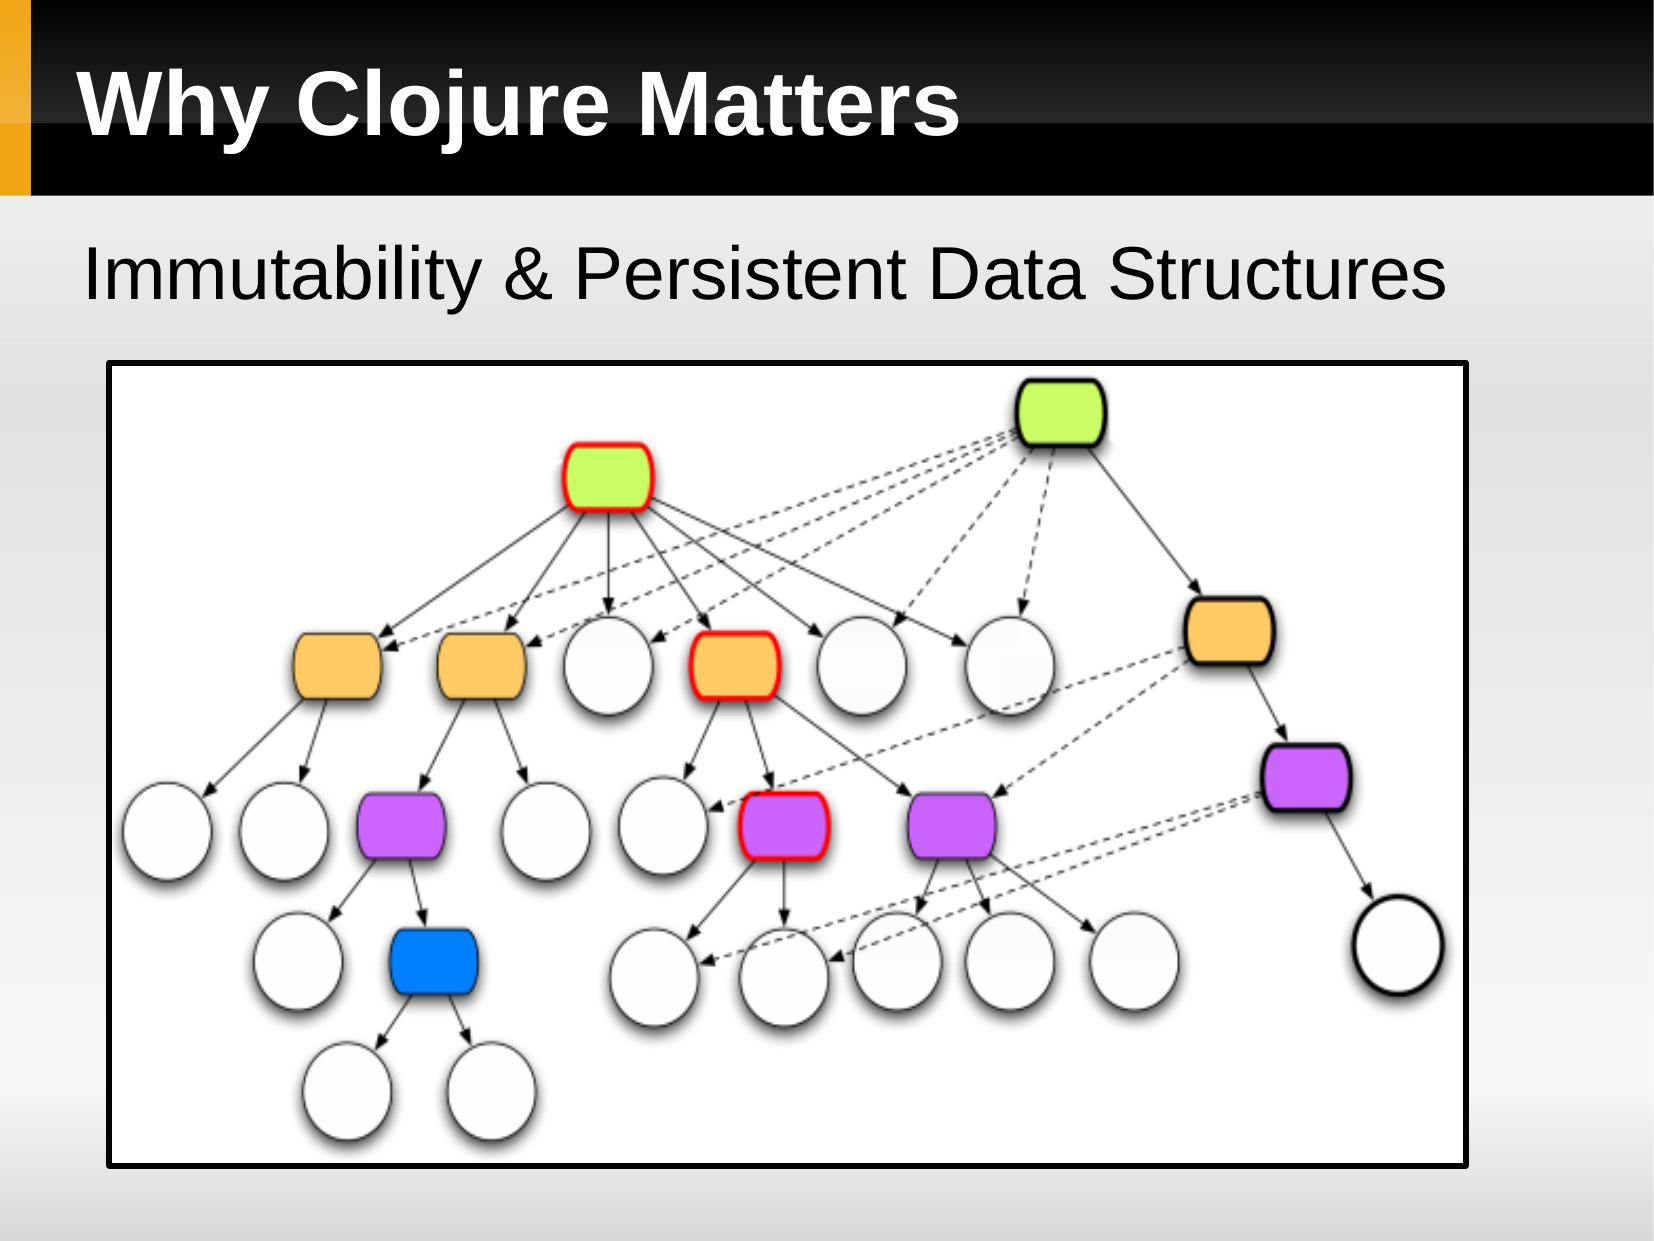

# Why Clojure Matters
Immutability & Persistent Data Structures